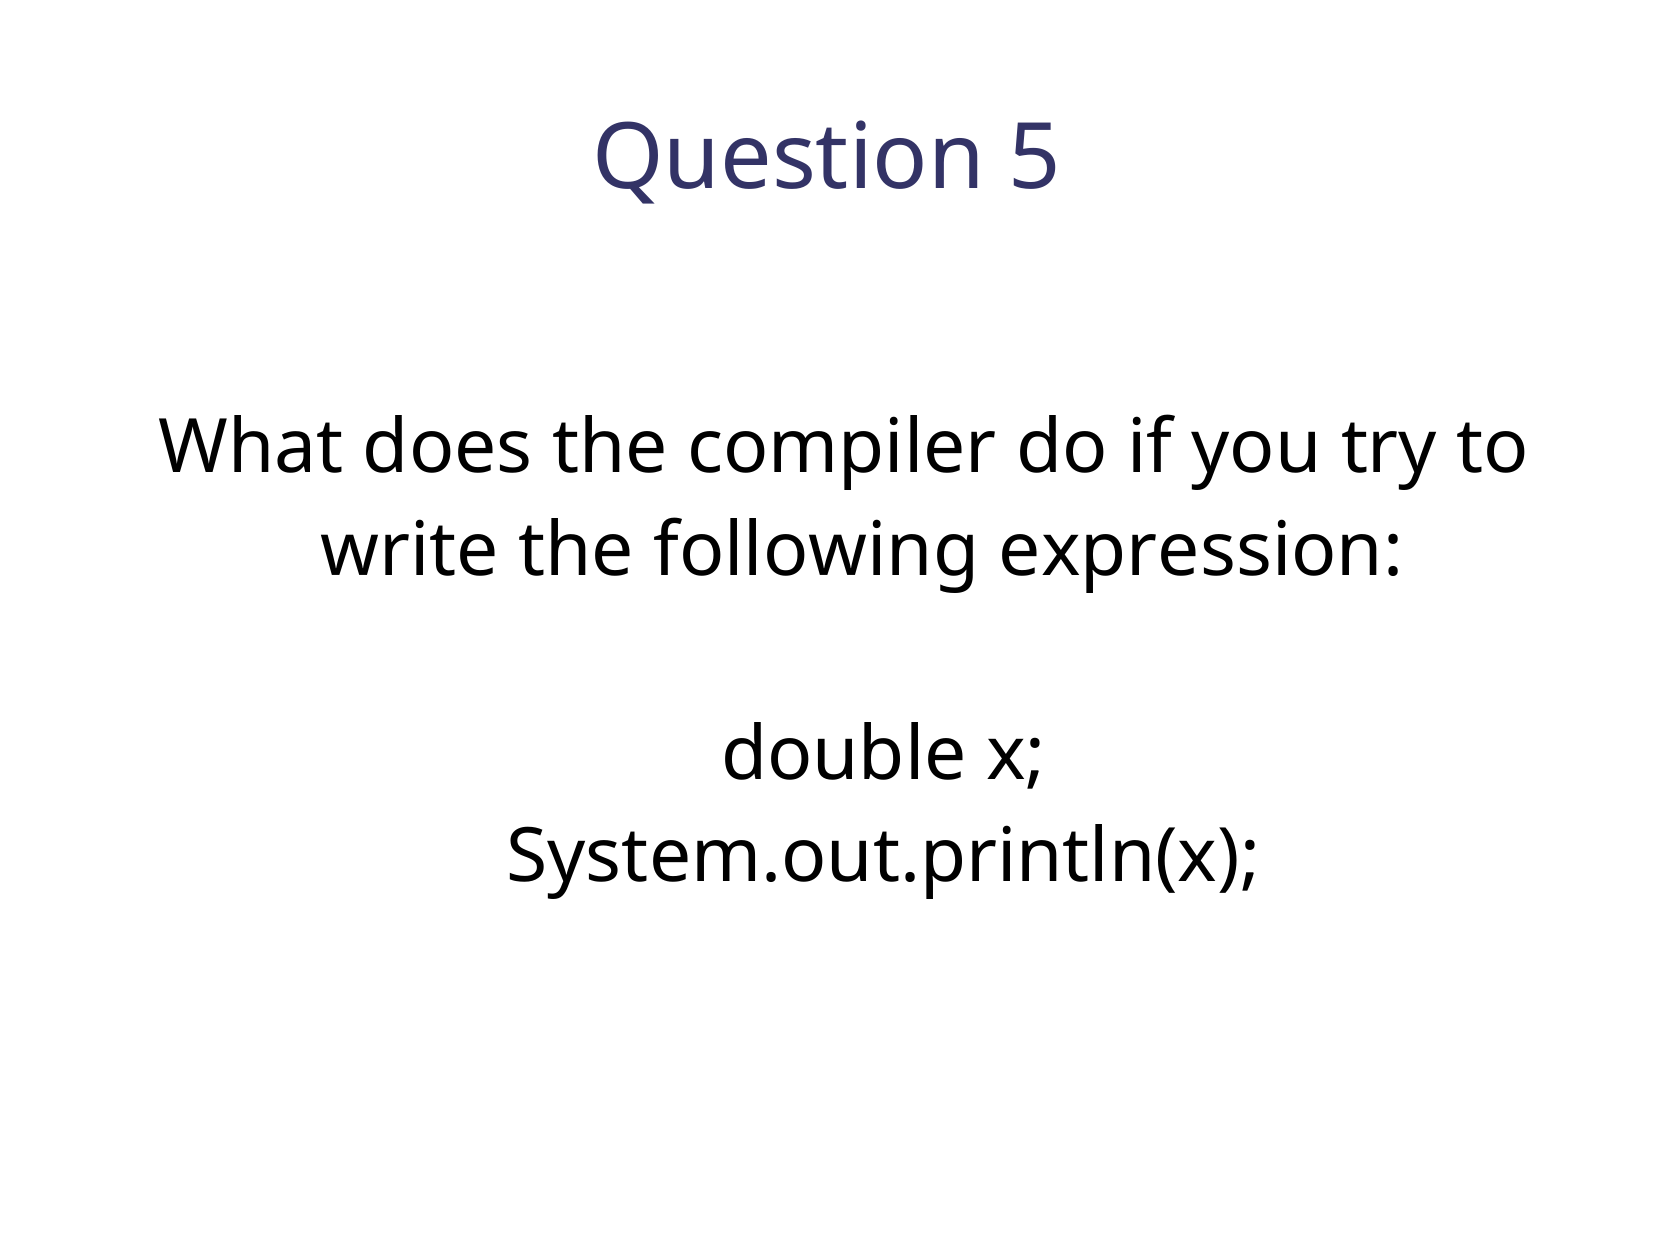

# Question
What does the compiler do if you try to write the following expression:
 double x;
 System.out.println(x);